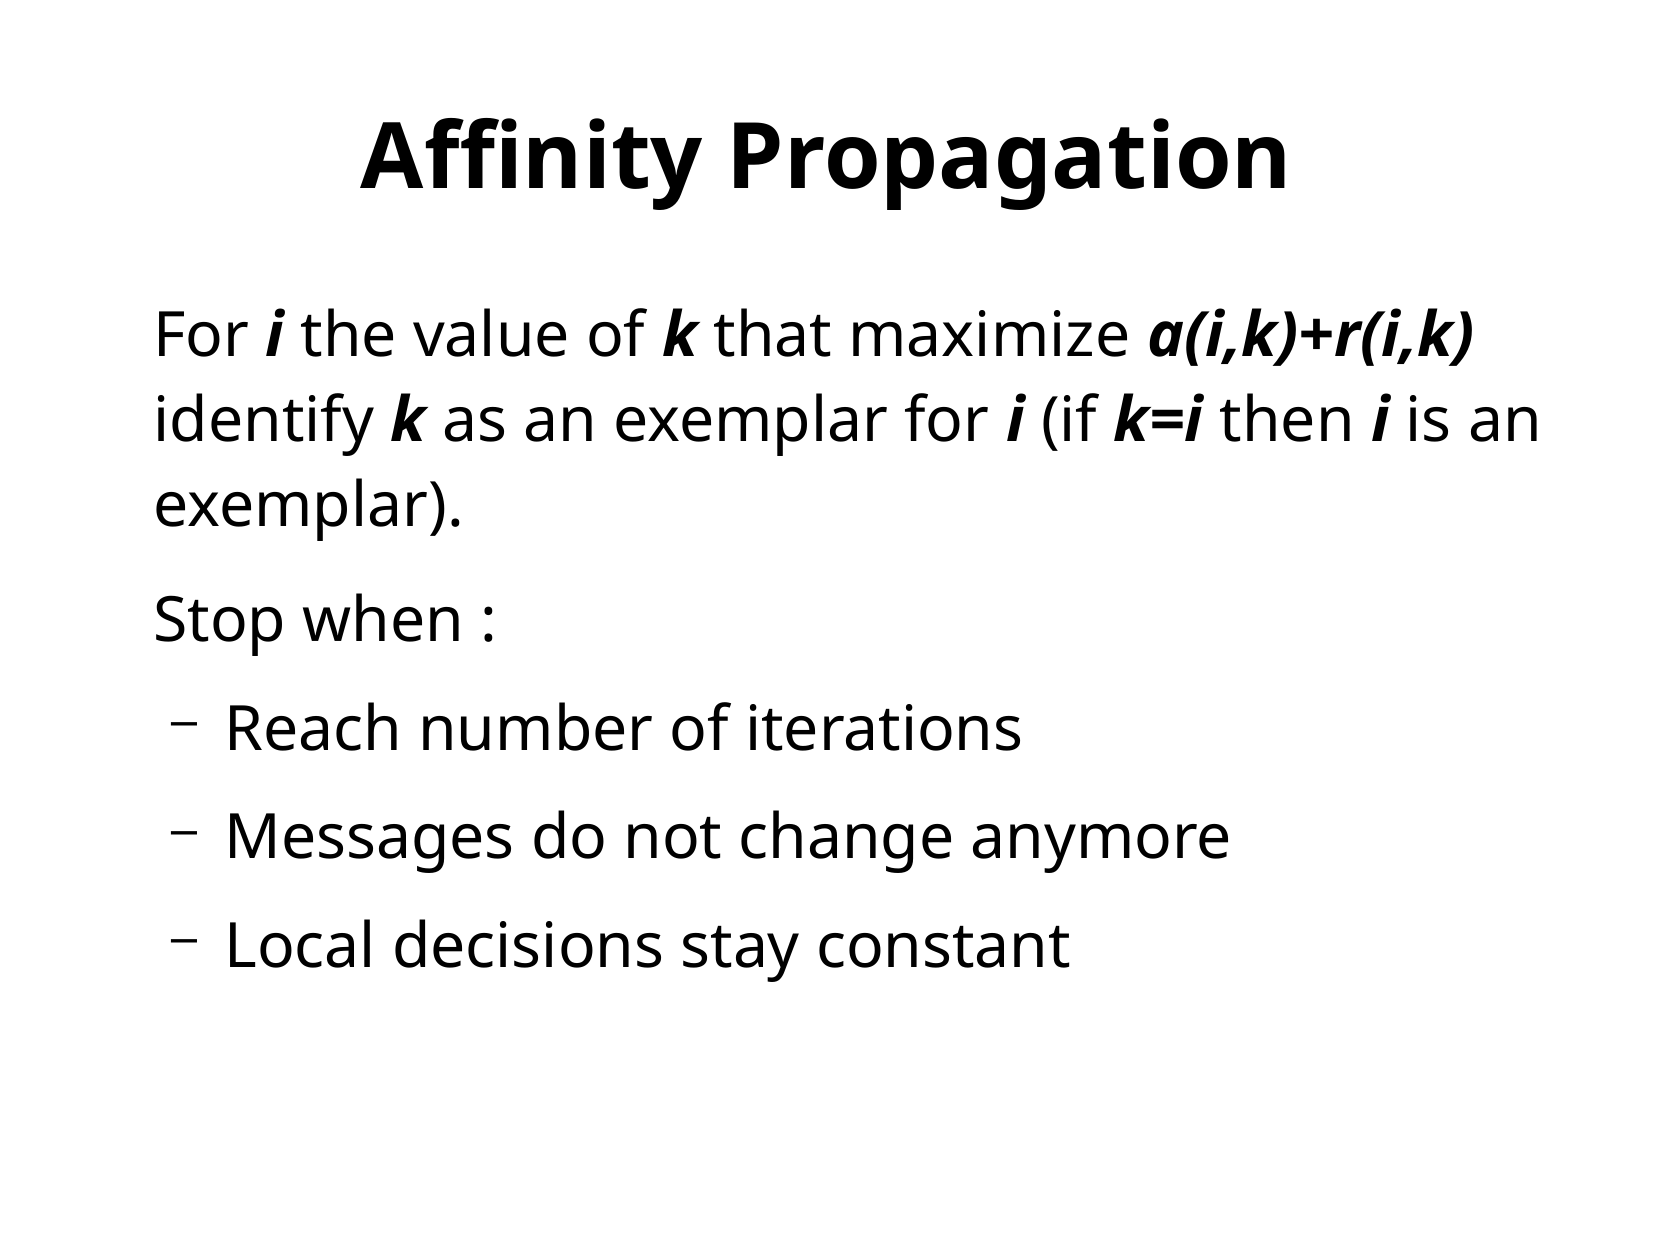

# Affinity Propagation
For i the value of k that maximize a(i,k)+r(i,k) identify k as an exemplar for i (if k=i then i is an exemplar).
Stop when :
Reach number of iterations
Messages do not change anymore
Local decisions stay constant